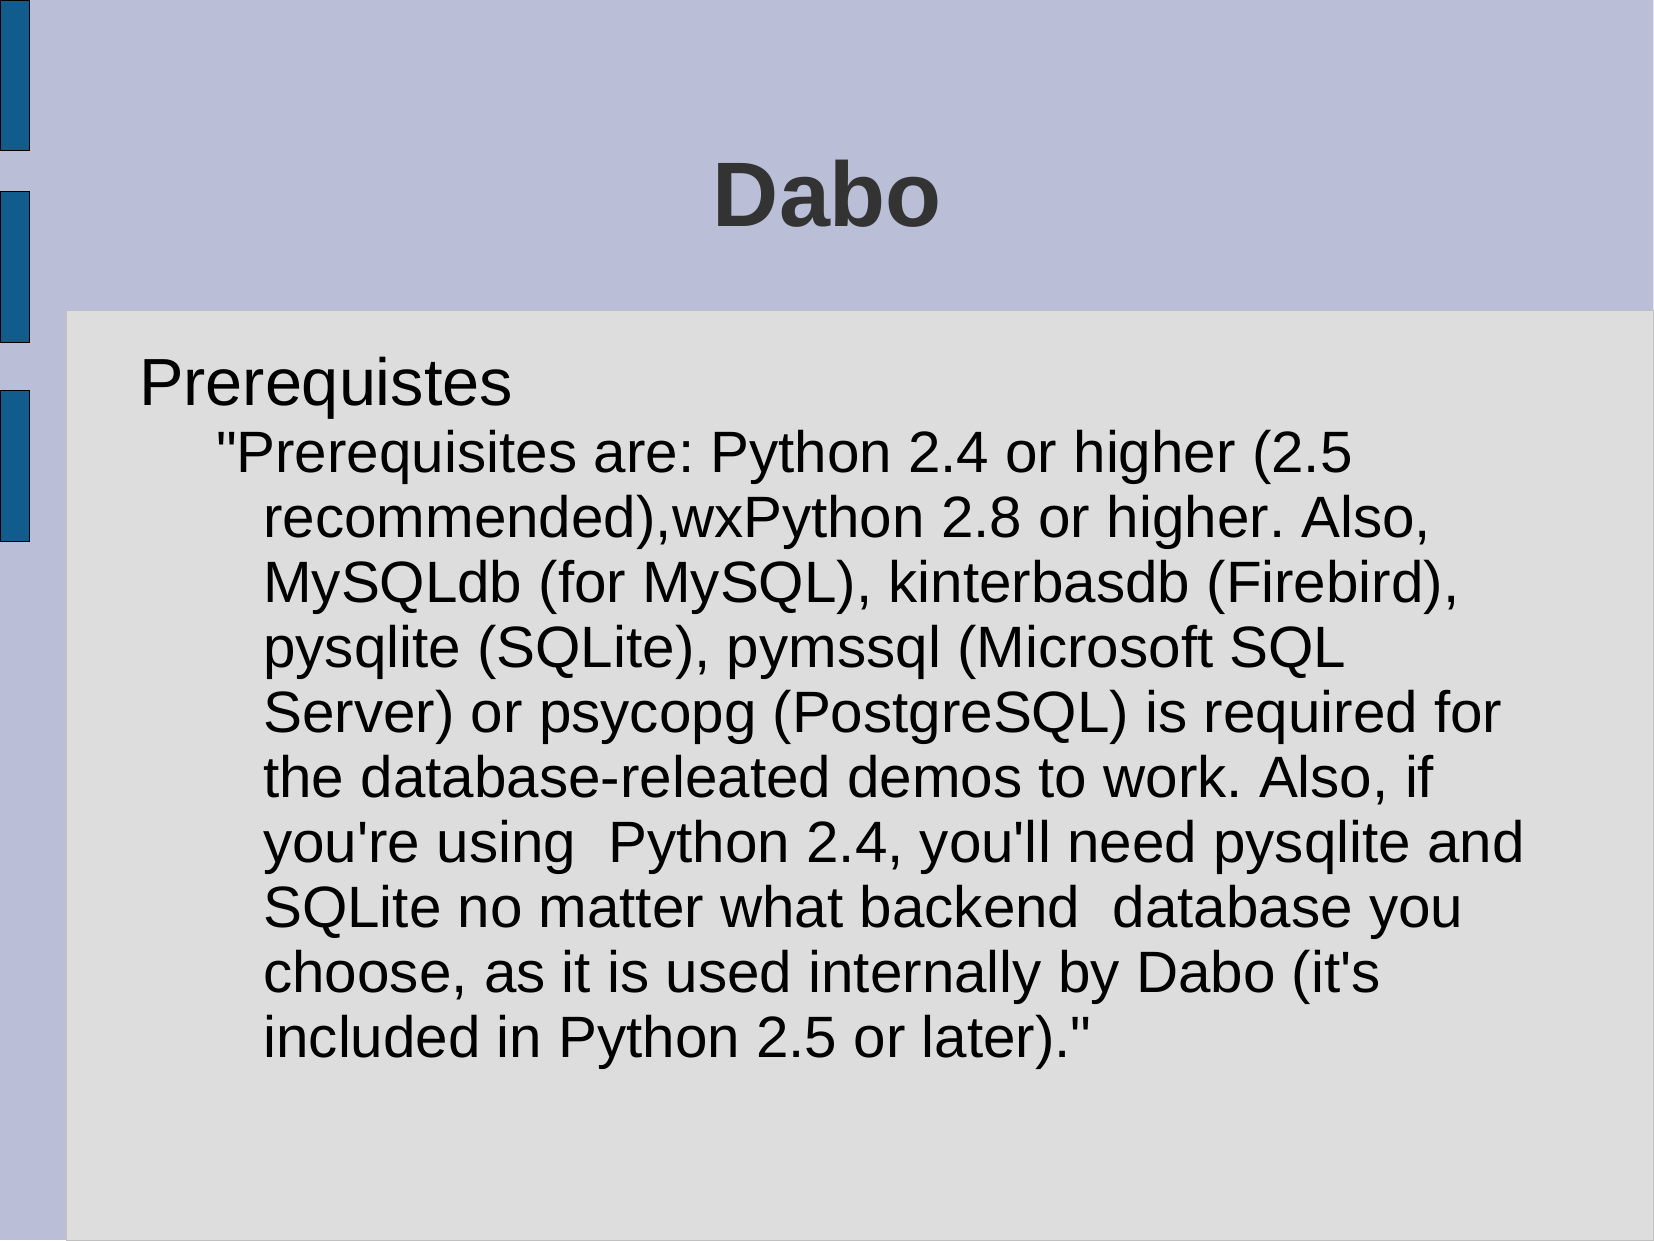

# Dabo
Prerequistes
"Prerequisites are: Python 2.4 or higher (2.5 recommended),wxPython 2.8 or higher. Also, MySQLdb (for MySQL), kinterbasdb (Firebird), pysqlite (SQLite), pymssql (Microsoft SQL Server) or psycopg (PostgreSQL) is required for the database-releated demos to work. Also, if you're using Python 2.4, you'll need pysqlite and SQLite no matter what backend database you choose, as it is used internally by Dabo (it's included in Python 2.5 or later)."